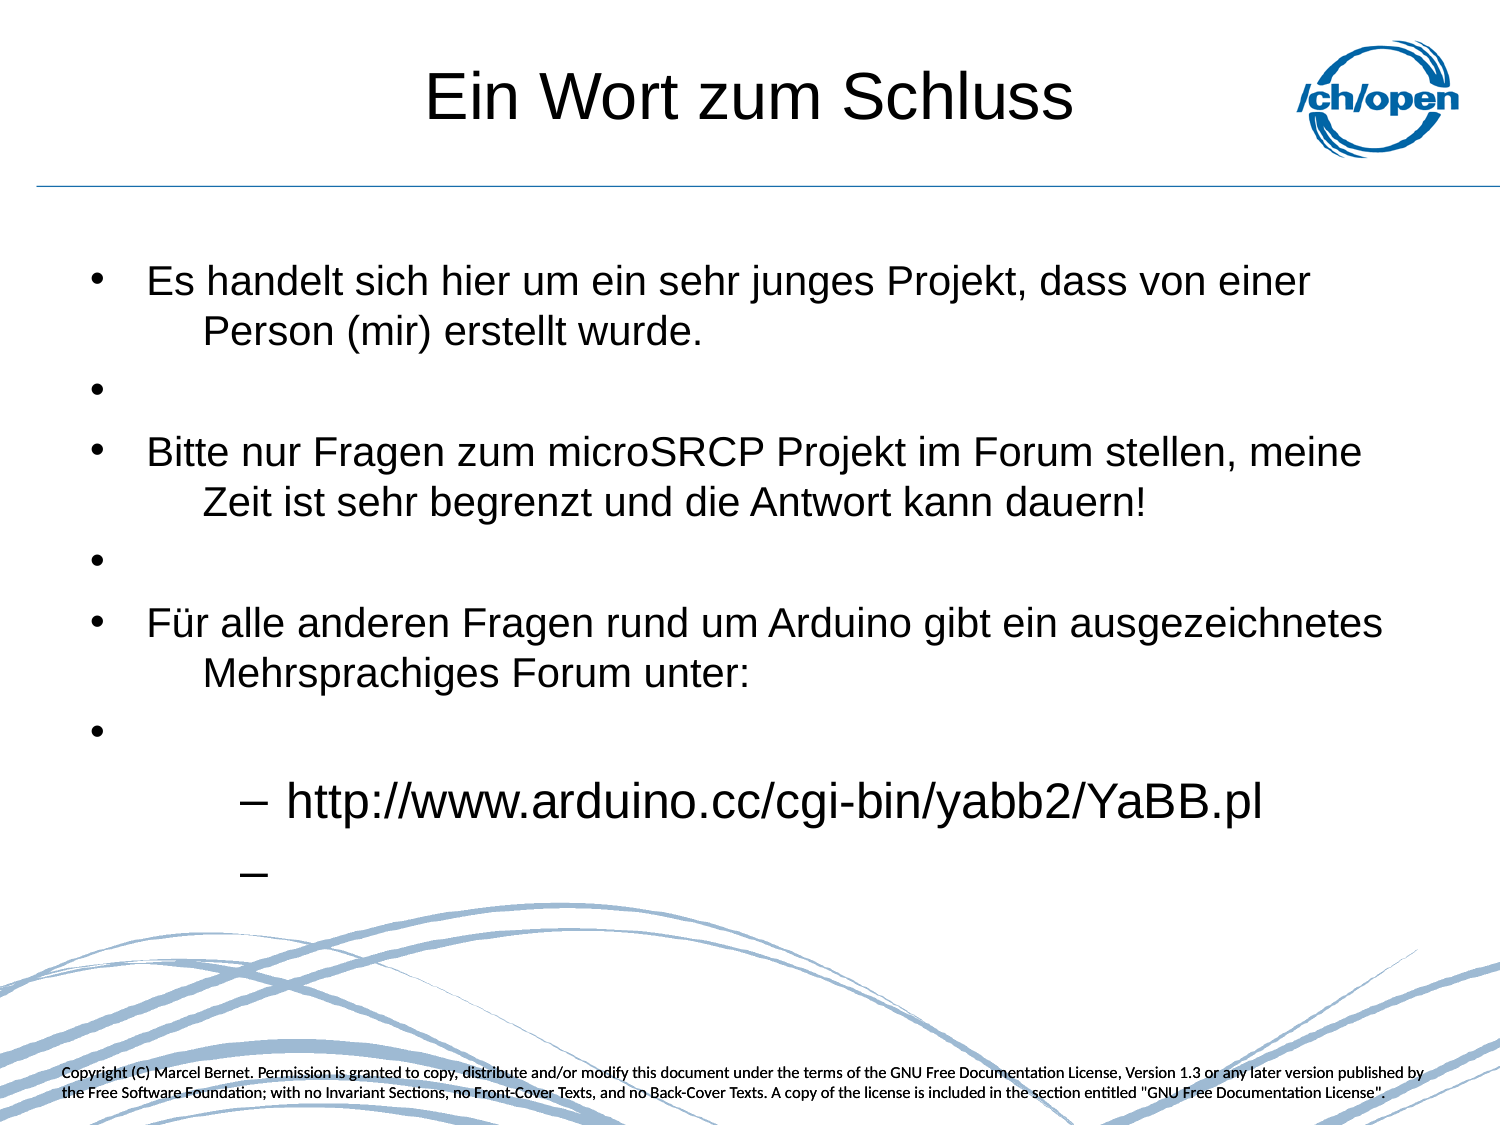

# Ein Wort zum Schluss
Es handelt sich hier um ein sehr junges Projekt, dass von einer Person (mir) erstellt wurde.
Bitte nur Fragen zum microSRCP Projekt im Forum stellen, meine Zeit ist sehr begrenzt und die Antwort kann dauern!
Für alle anderen Fragen rund um Arduino gibt ein ausgezeichnetes Mehrsprachiges Forum unter:
http://www.arduino.cc/cgi-bin/yabb2/YaBB.pl
Copyright (C) Marcel Bernet. Permission is granted to copy, distribute and/or modify this document under the terms of the GNU Free Documentation License, Version 1.3 or any later version published by the Free Software Foundation; with no Invariant Sections, no Front-Cover Texts, and no Back-Cover Texts. A copy of the license is included in the section entitled "GNU Free Documentation License".